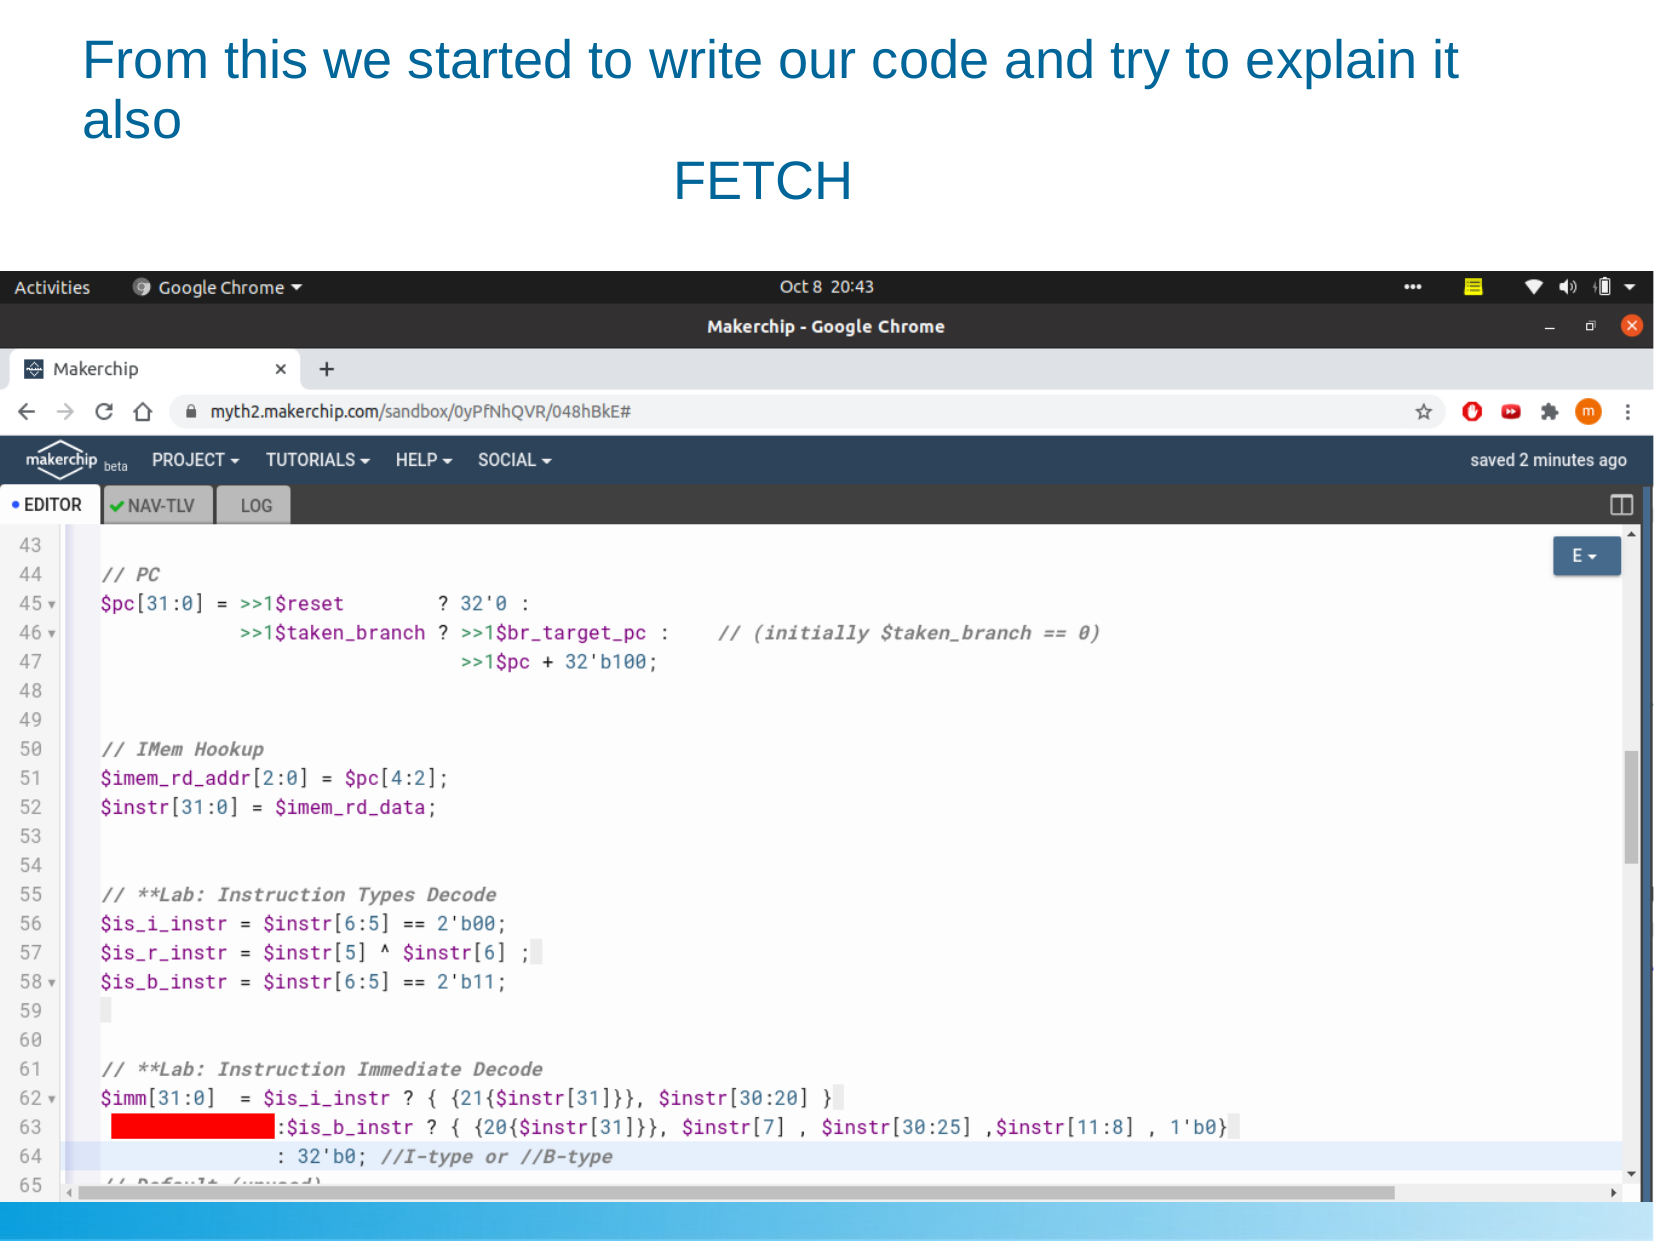

# From this we started to write our code and try to explain it also FETCH